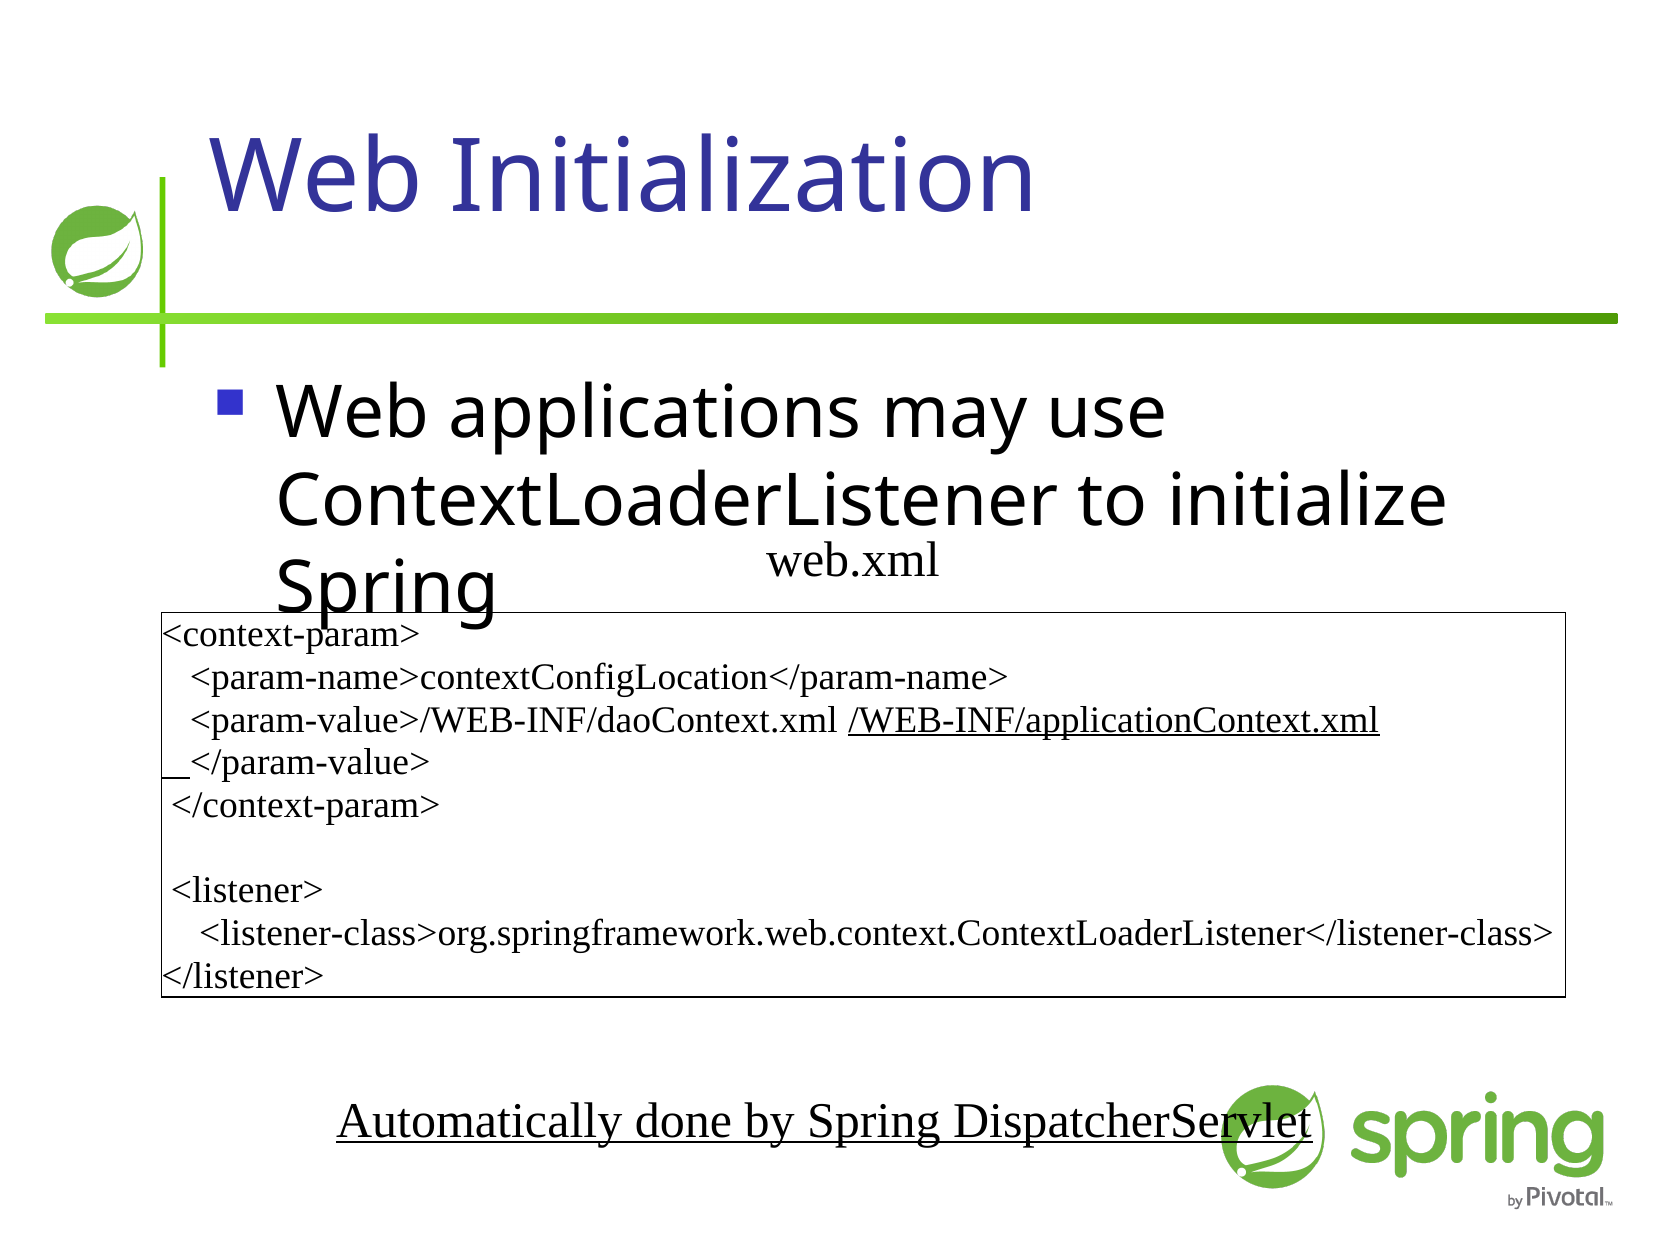

# Web Initialization
Web applications may use ContextLoaderListener to initialize Spring
web.xml
<context-param>
 <param-name>contextConfigLocation</param-name>
 <param-value>/WEB-INF/daoContext.xml /WEB-INF/applicationContext.xml
 </param-value>
 </context-param>
 <listener>
 <listener-class>org.springframework.web.context.ContextLoaderListener</listener-class>
</listener>
Automatically done by Spring DispatcherServlet